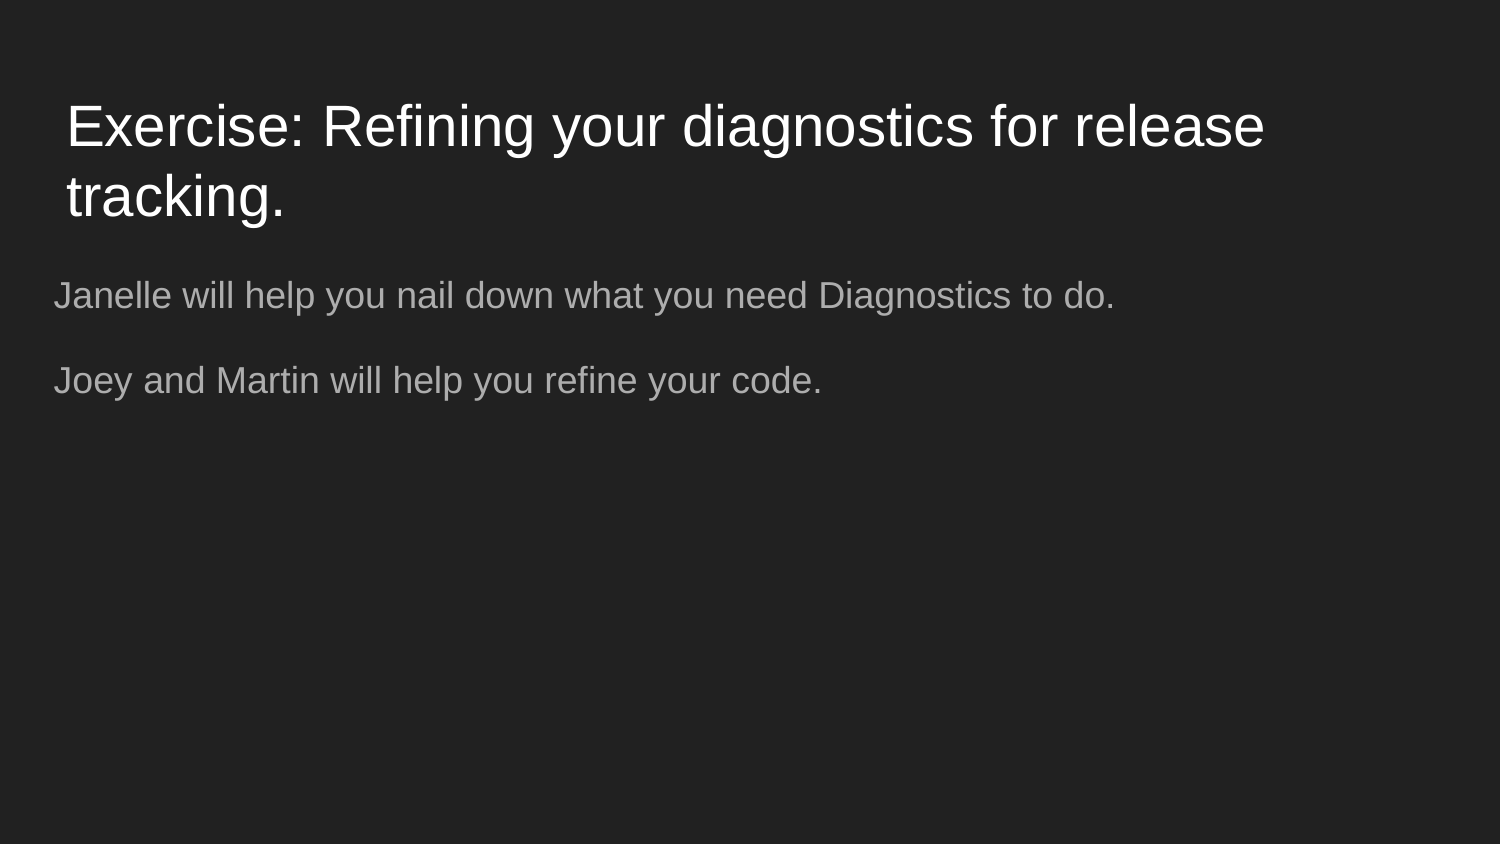

# Exercise: Refining your diagnostics for release tracking.
Janelle will help you nail down what you need Diagnostics to do.
Joey and Martin will help you refine your code.